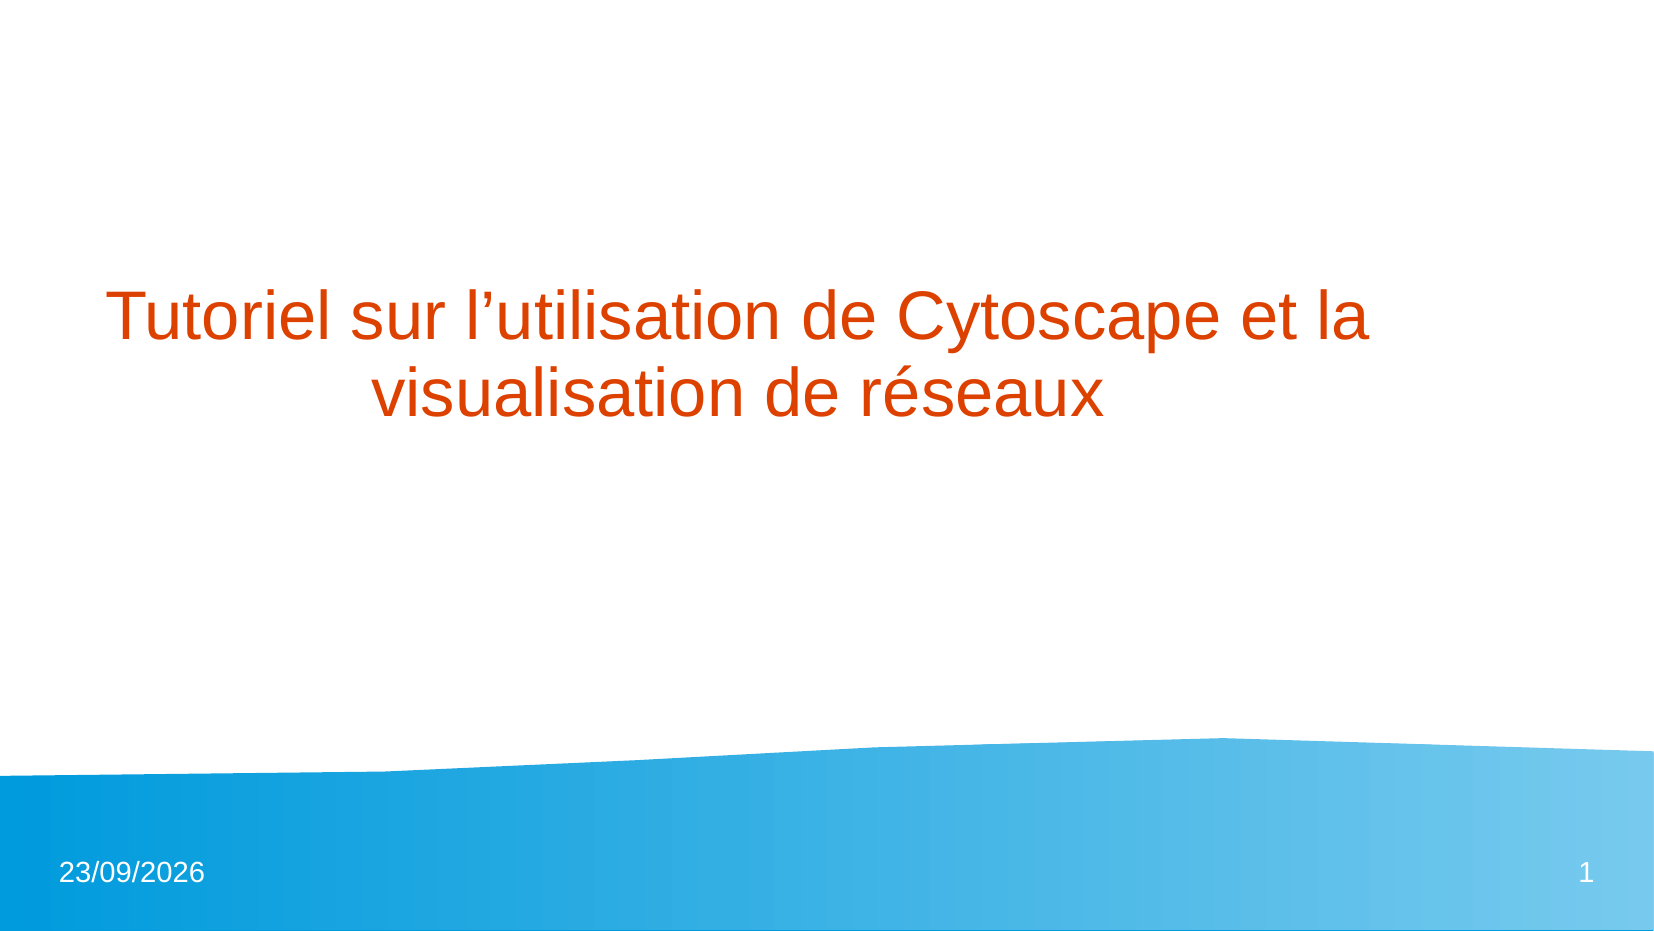

# Tutoriel sur l’utilisation de Cytoscape et la visualisation de réseaux